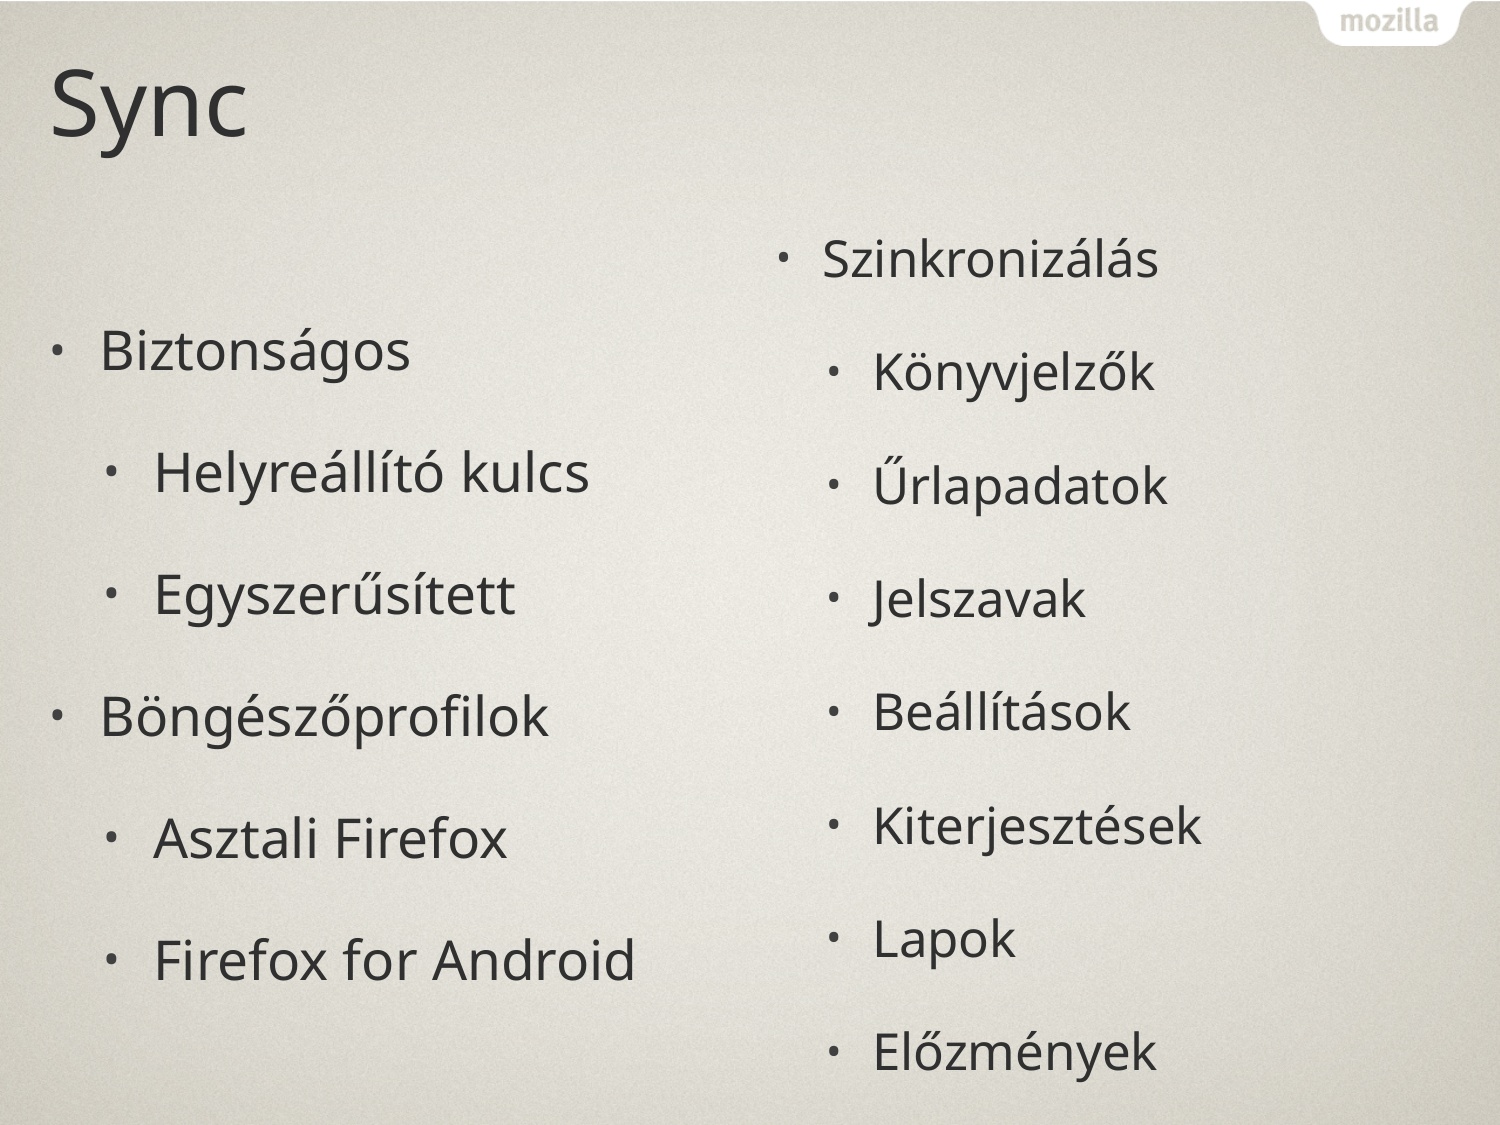

# Sync
Biztonságos
Helyreállító kulcs
Egyszerűsített
Böngészőprofilok
Asztali Firefox
Firefox for Android
Szinkronizálás
Könyvjelzők
Űrlapadatok
Jelszavak
Beállítások
Kiterjesztések
Lapok
Előzmények